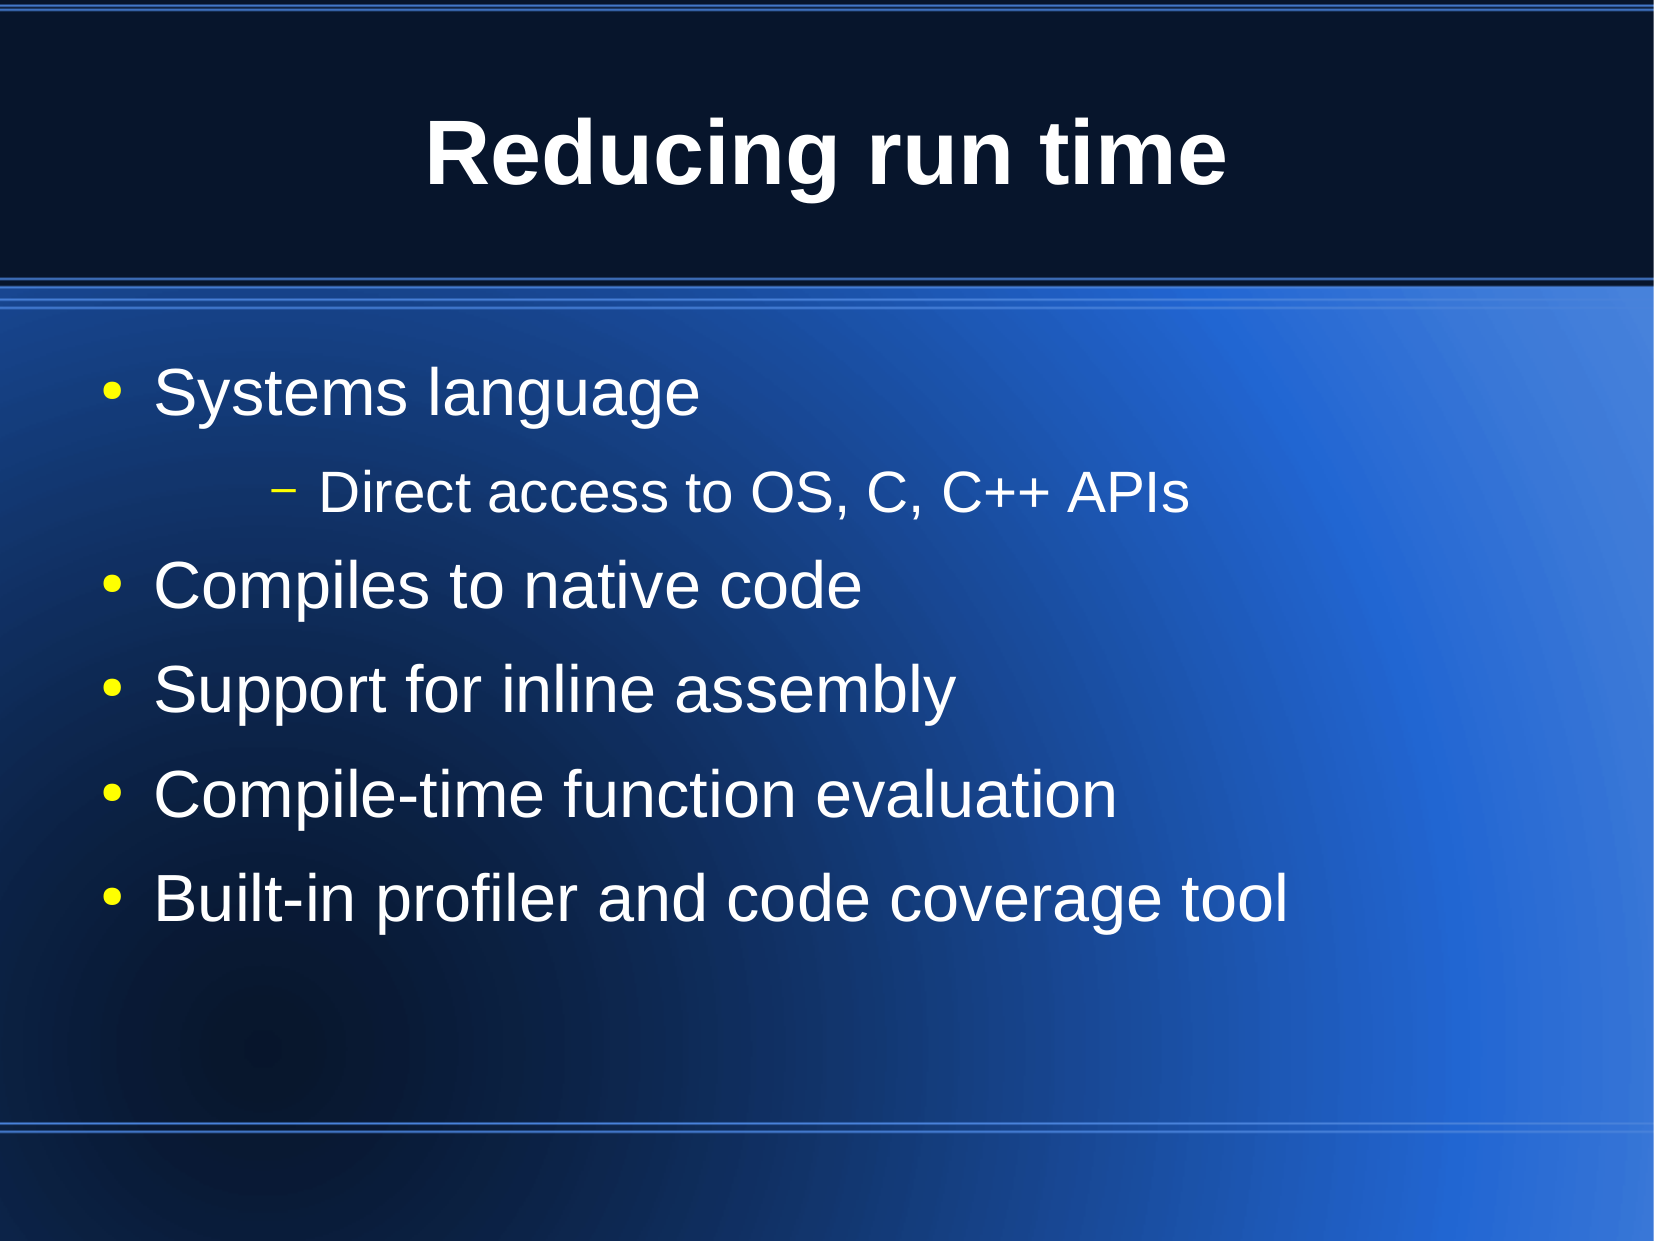

# Reducing run time
Systems language
Direct access to OS, C, C++ APIs
Compiles to native code
Support for inline assembly
Compile-time function evaluation
Built-in profiler and code coverage tool